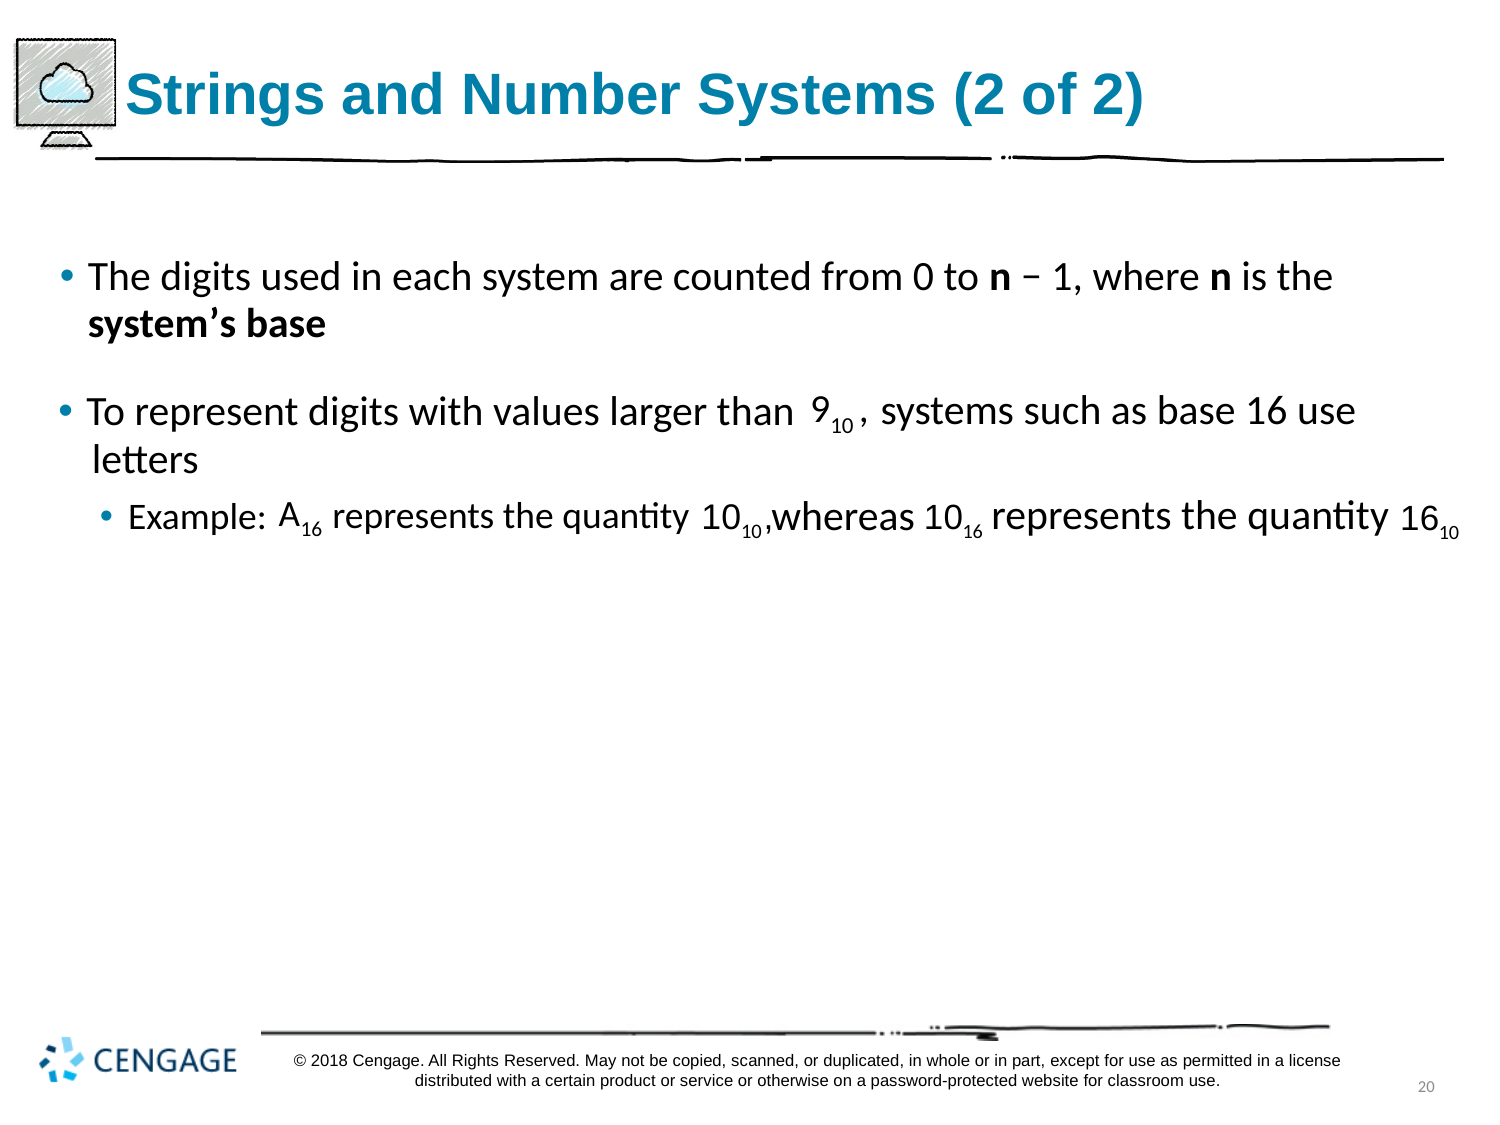

# Strings and Number Systems (2 of 2)
The digits used in each system are counted from 0 to n − 1, where n is the system’s base
systems such as base 16 use
To represent digits with values larger than
letters
Example:
represents the quantity
whereas
represents the quantity
© 2018 Cengage. All Rights Reserved. May not be copied, scanned, or duplicated, in whole or in part, except for use as permitted in a license distributed with a certain product or service or otherwise on a password-protected website for classroom use.